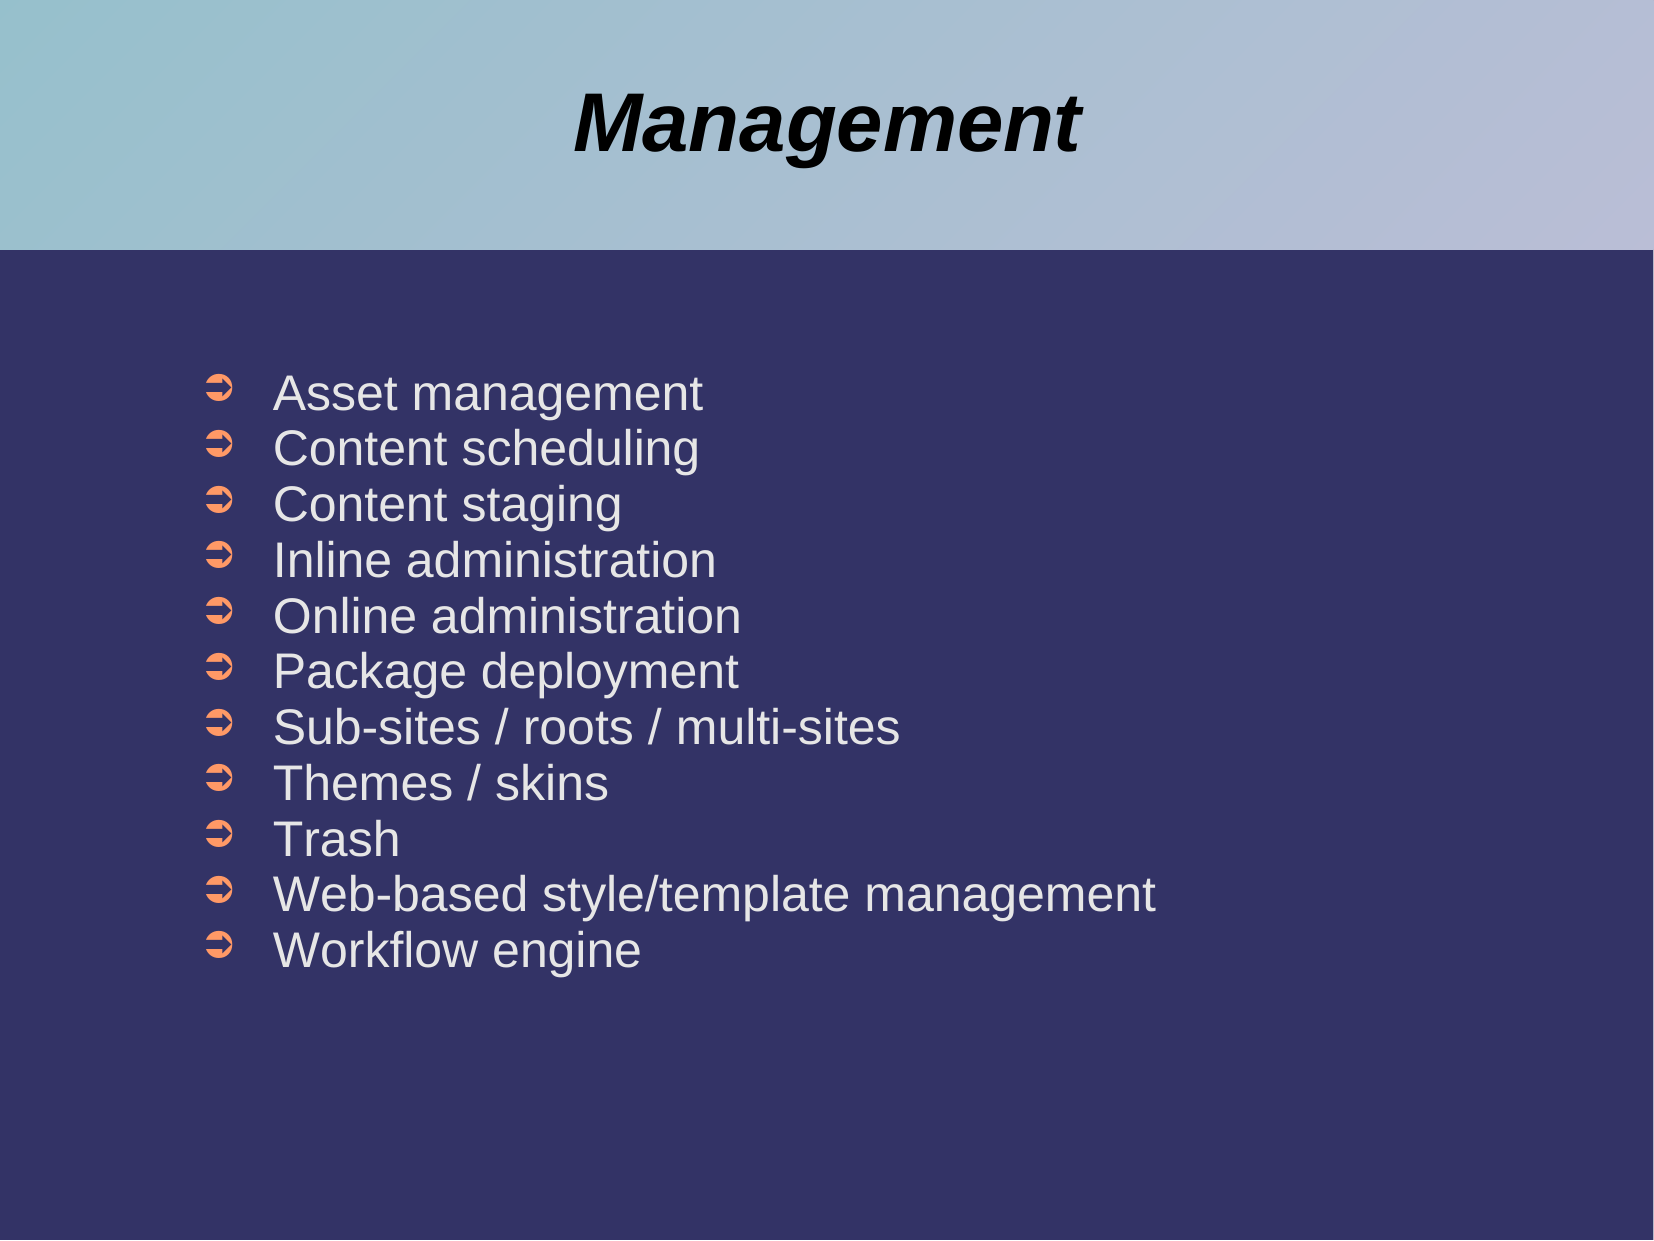

# Management
Asset management
Content scheduling
Content staging
Inline administration
Online administration
Package deployment
Sub-sites / roots / multi-sites
Themes / skins
Trash
Web-based style/template management
Workflow engine